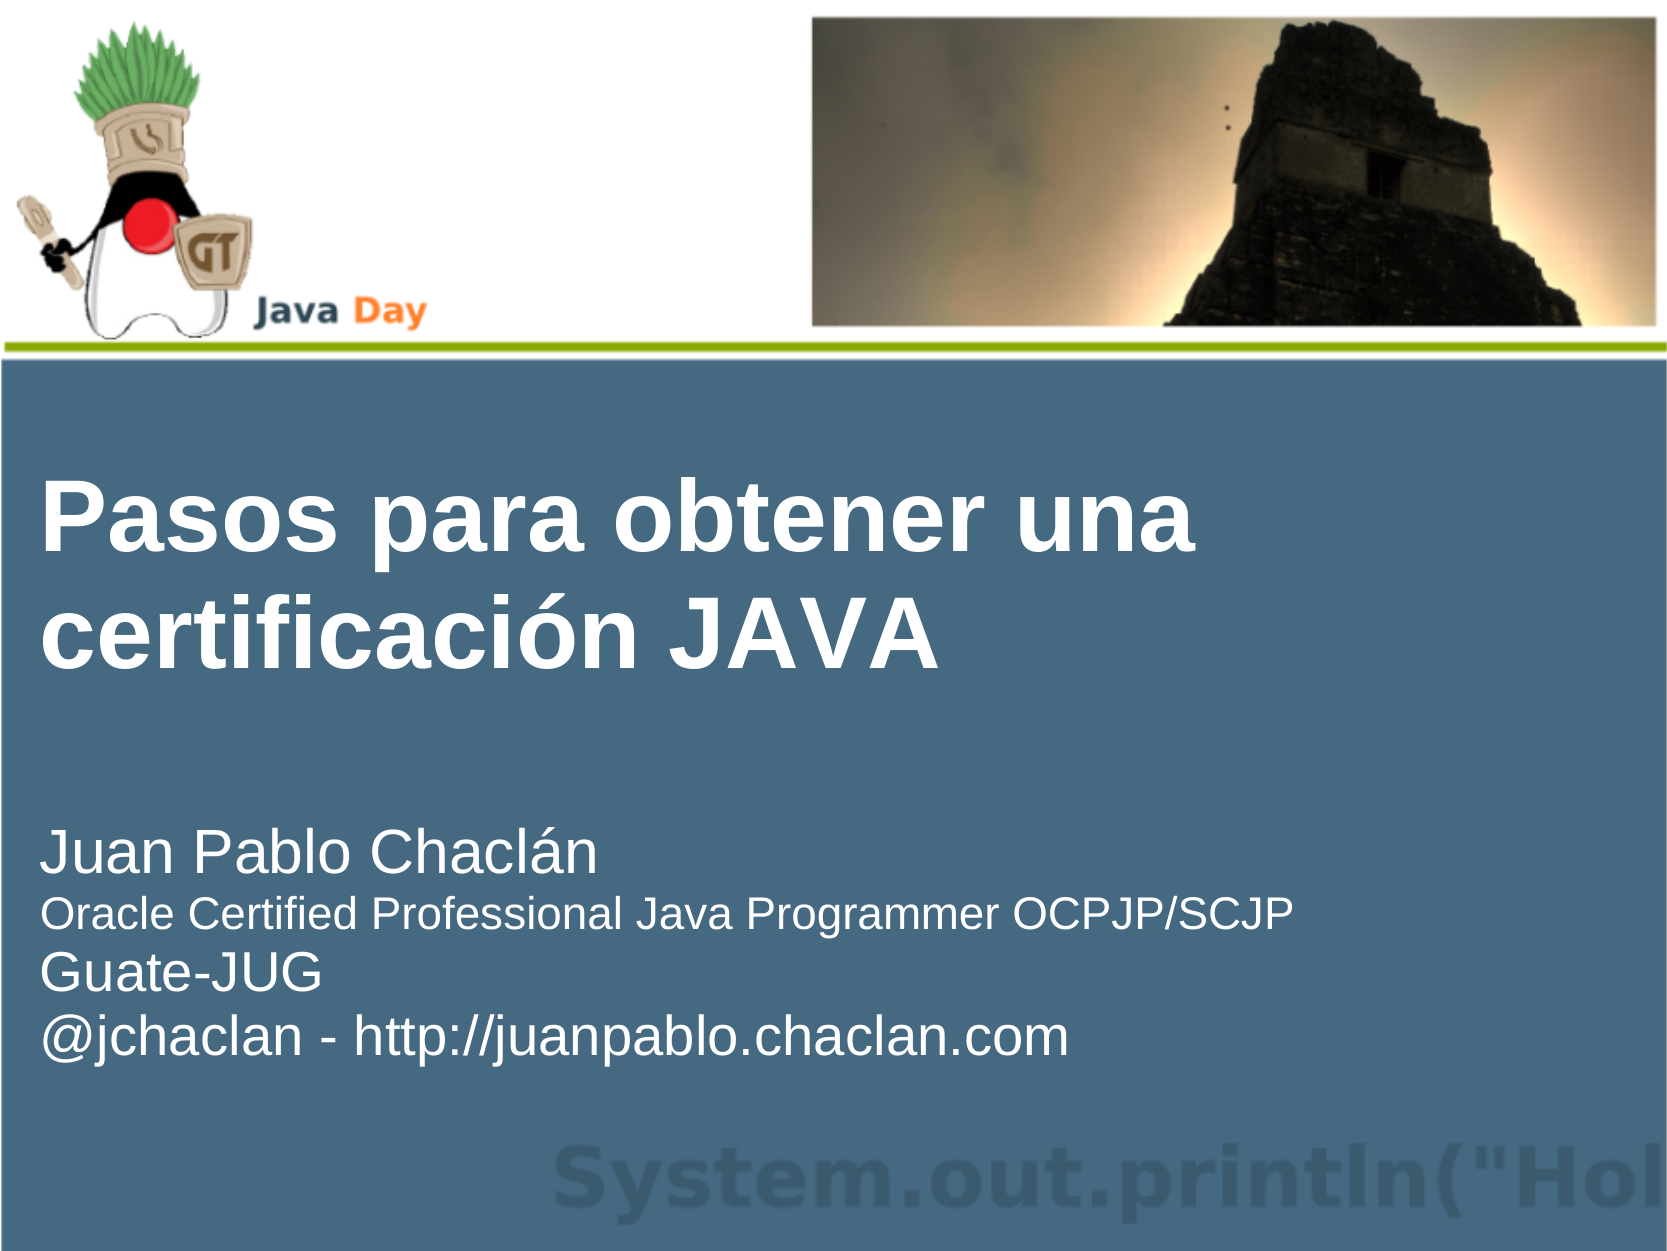

Pasos para obtener una certificación JAVA
Juan Pablo Chaclán
Oracle Certified Professional Java Programmer OCPJP/SCJP
Guate-JUG
@jchaclan - http://juanpablo.chaclan.com